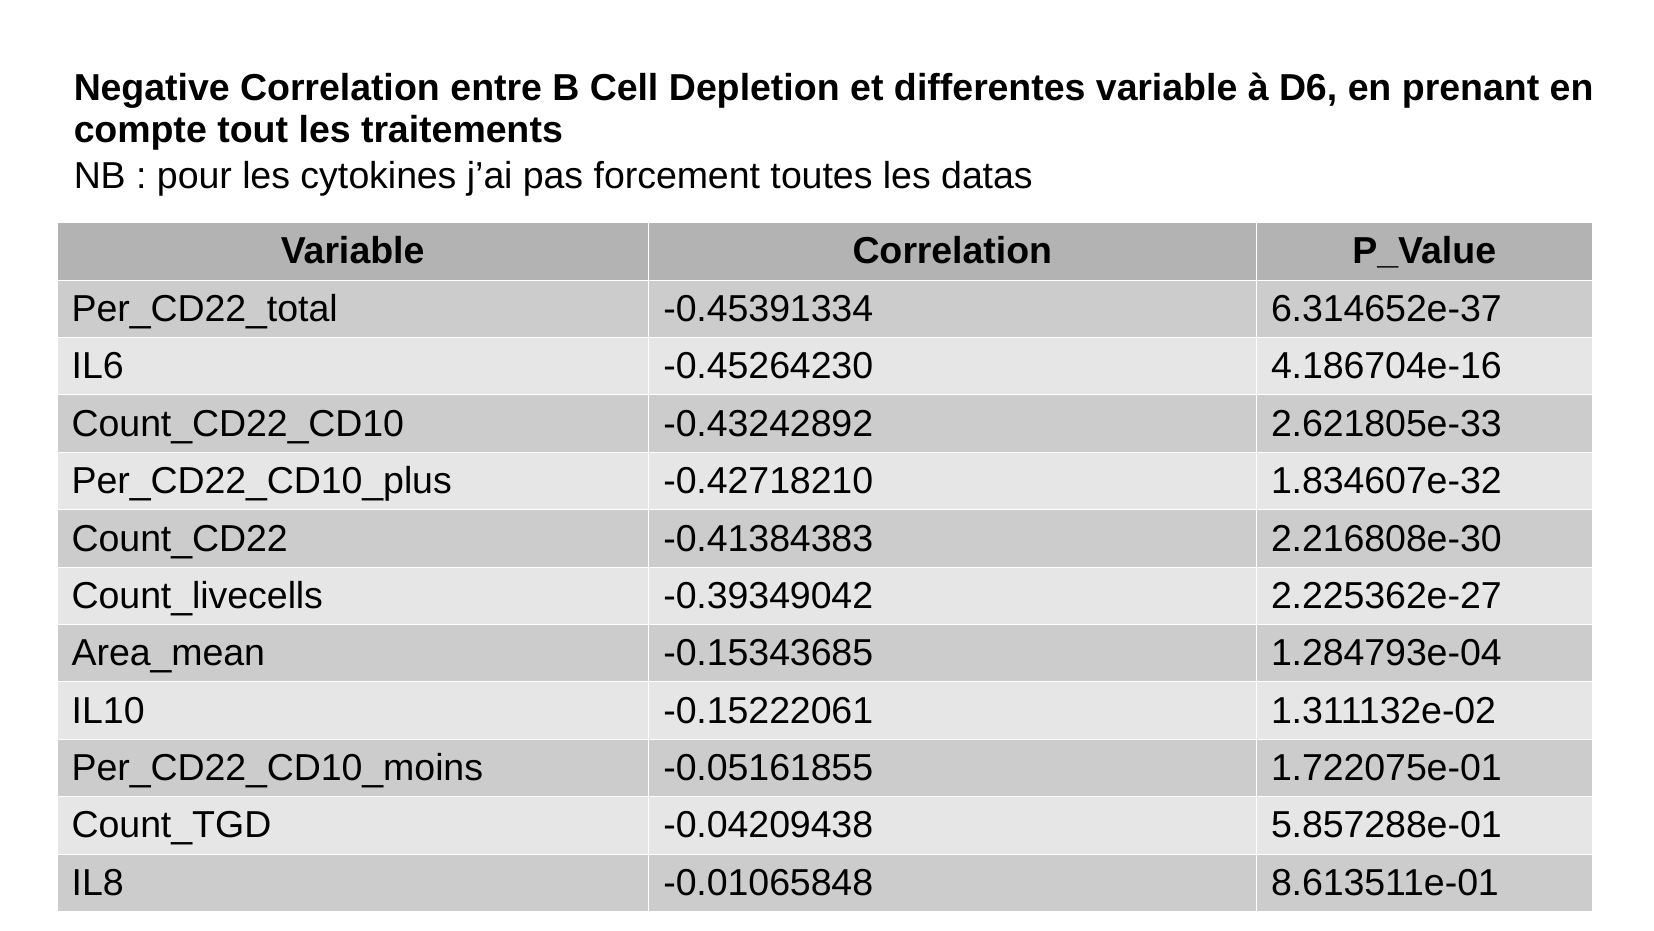

Negative Correlation entre B Cell Depletion et differentes variable à D6, en prenant en compte tout les traitements
NB : pour les cytokines j’ai pas forcement toutes les datas
| Variable | Correlation | P\_Value |
| --- | --- | --- |
| Per\_CD22\_total | -0.45391334 | 6.314652e-37 |
| IL6 | -0.45264230 | 4.186704e-16 |
| Count\_CD22\_CD10 | -0.43242892 | 2.621805e-33 |
| Per\_CD22\_CD10\_plus | -0.42718210 | 1.834607e-32 |
| Count\_CD22 | -0.41384383 | 2.216808e-30 |
| Count\_livecells | -0.39349042 | 2.225362e-27 |
| Area\_mean | -0.15343685 | 1.284793e-04 |
| IL10 | -0.15222061 | 1.311132e-02 |
| Per\_CD22\_CD10\_moins | -0.05161855 | 1.722075e-01 |
| Count\_TGD | -0.04209438 | 5.857288e-01 |
| IL8 | -0.01065848 | 8.613511e-01 |